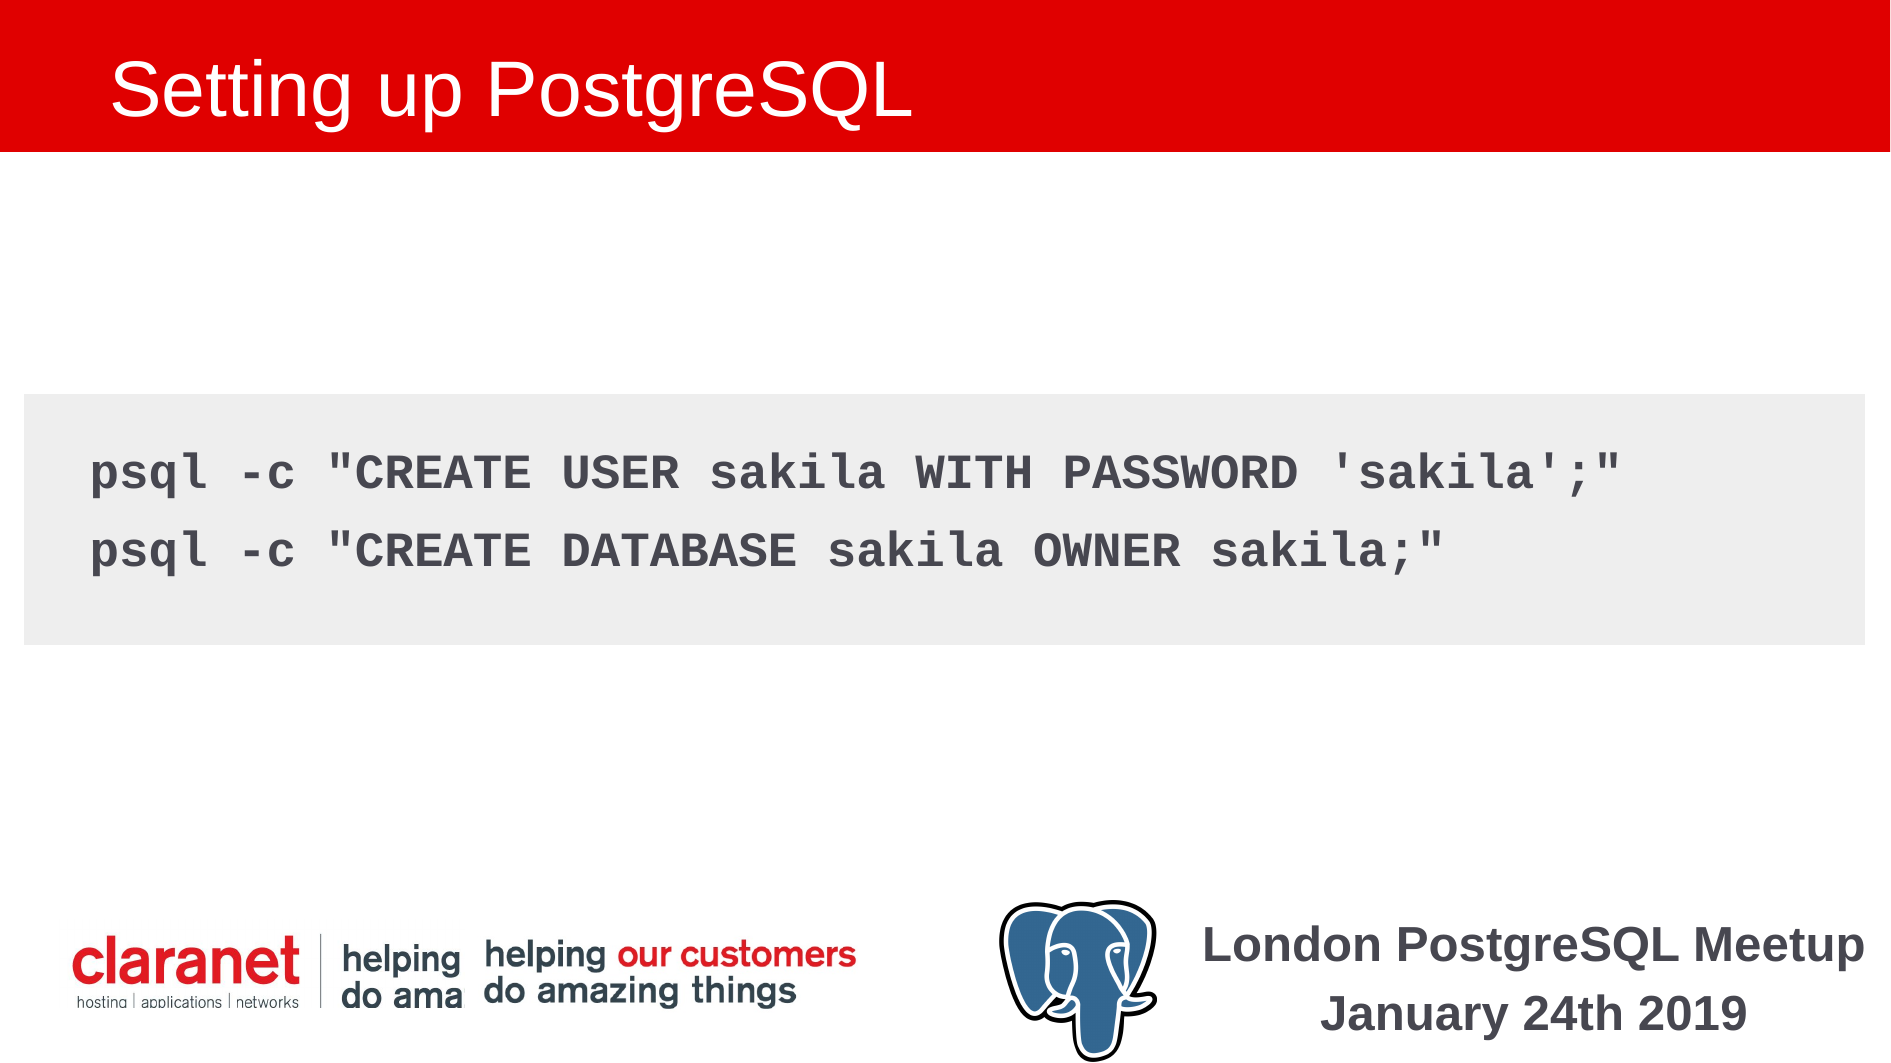

Setting up PostgreSQL
psql -c "CREATE USER sakila WITH PASSWORD 'sakila';"
psql -c "CREATE DATABASE sakila OWNER sakila;"